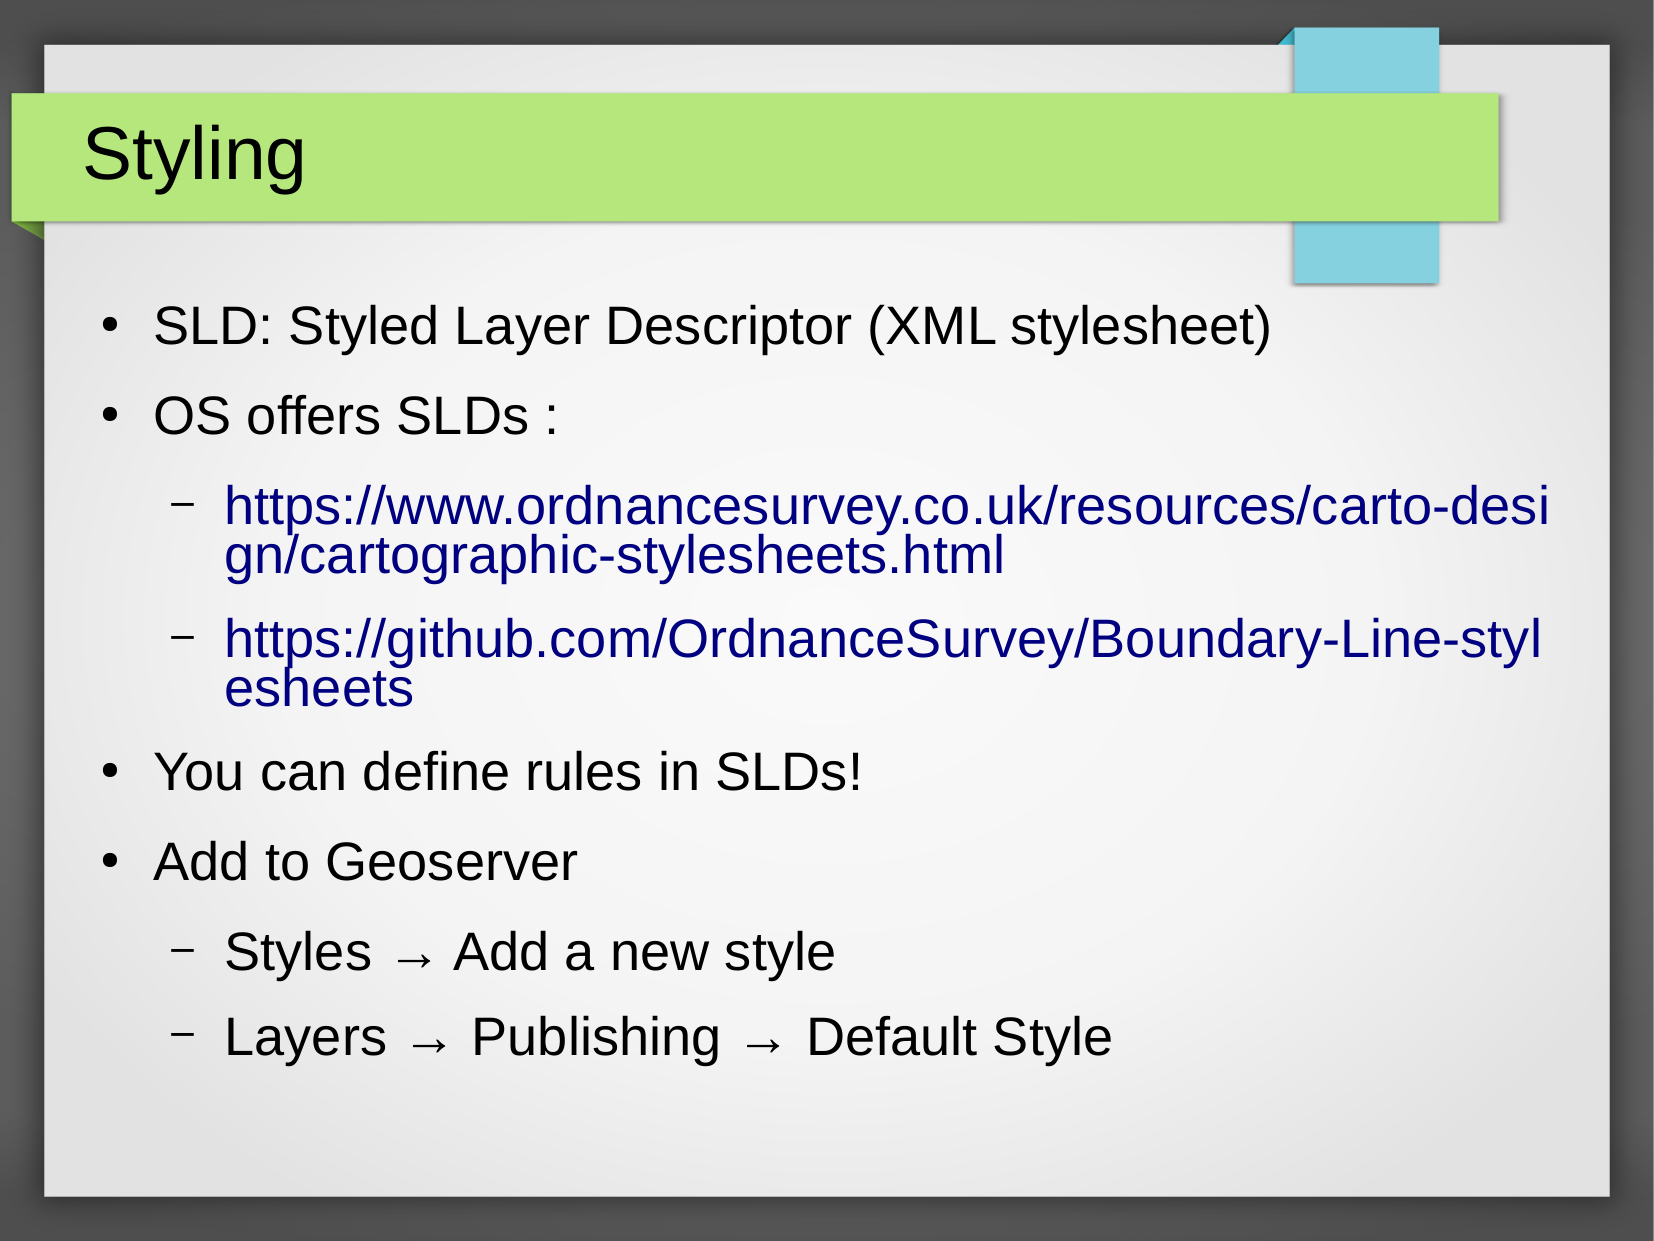

# Styling
SLD: Styled Layer Descriptor (XML stylesheet)
OS offers SLDs :
https://www.ordnancesurvey.co.uk/resources/carto-design/cartographic-stylesheets.html
https://github.com/OrdnanceSurvey/Boundary-Line-stylesheets
You can define rules in SLDs!
Add to Geoserver
Styles → Add a new style
Layers → Publishing → Default Style